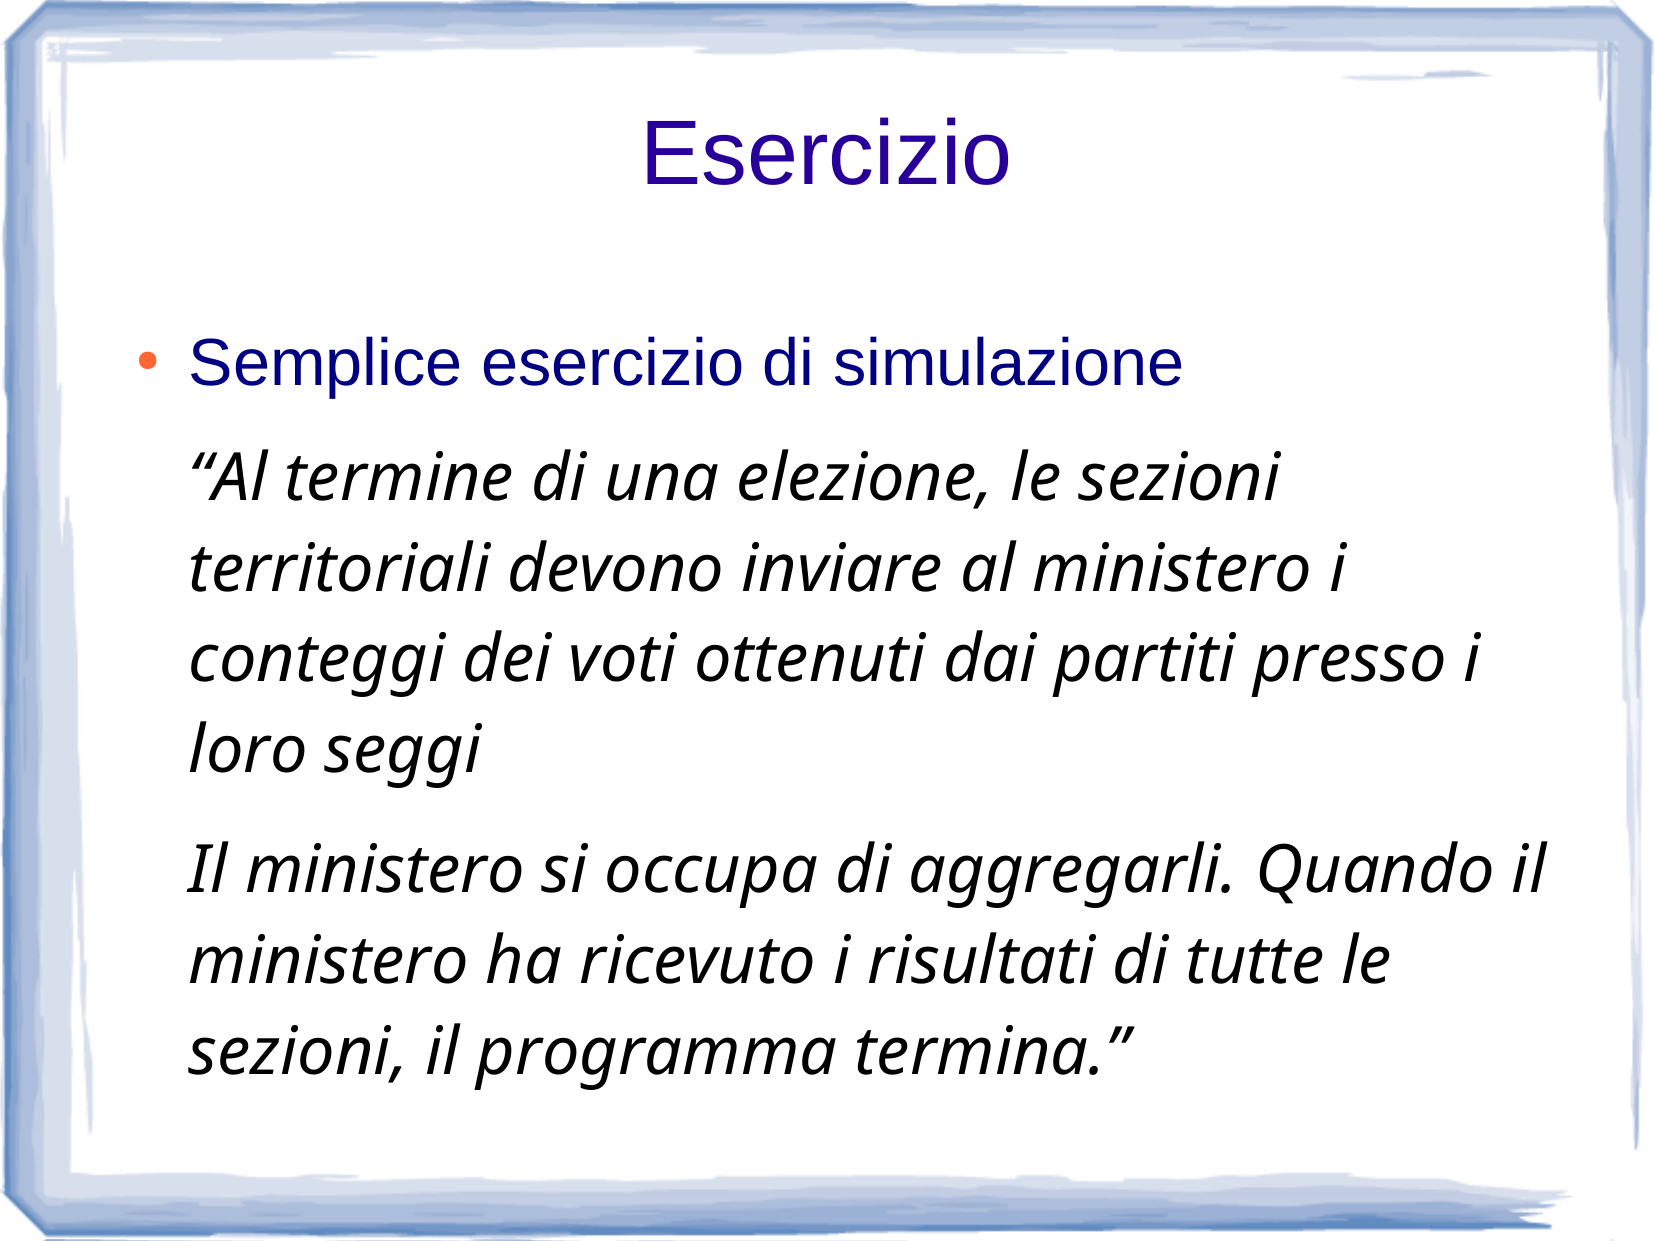

# Esercizio
Semplice esercizio di simulazione
“Al termine di una elezione, le sezioni territoriali devono inviare al ministero i conteggi dei voti ottenuti dai partiti presso i loro seggi
Il ministero si occupa di aggregarli. Quando il ministero ha ricevuto i risultati di tutte le sezioni, il programma termina.”
https://dl.dropbox.com/u/974341/integrity_check_java.txt